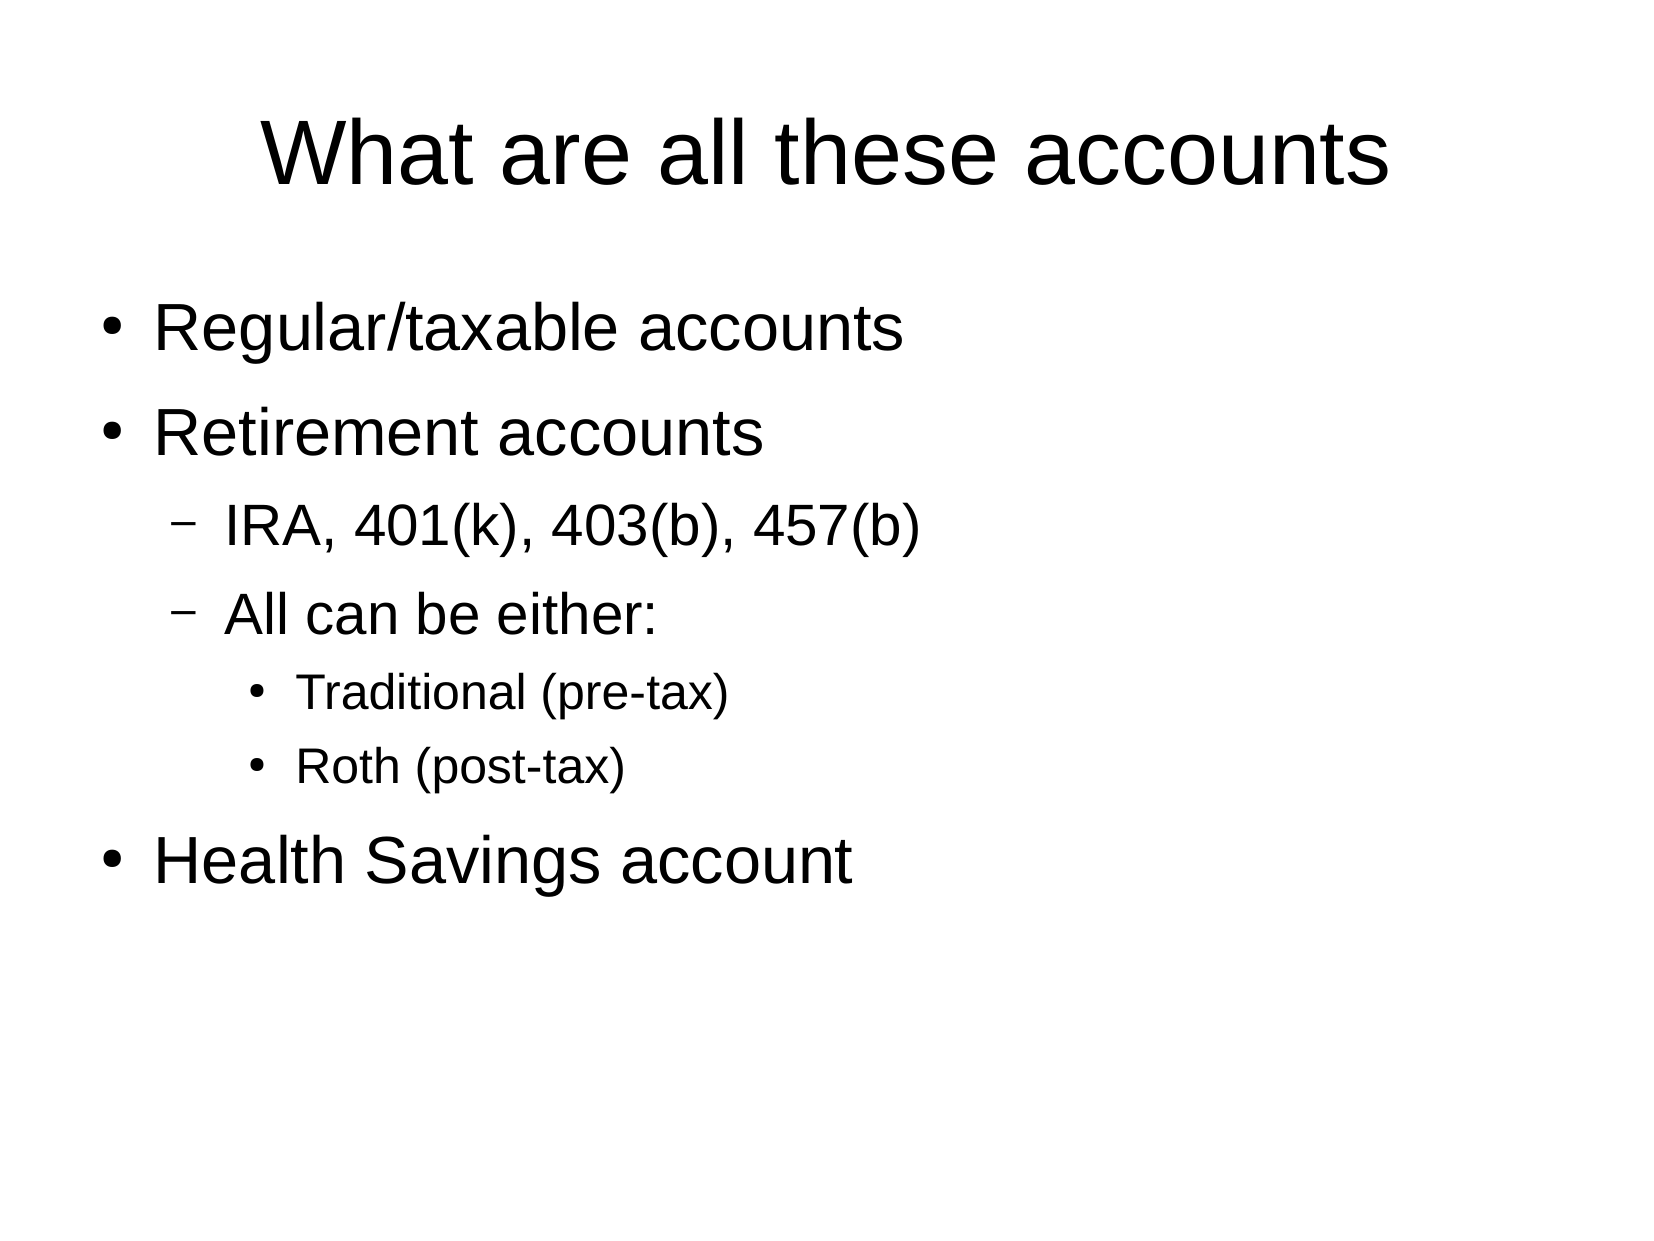

# What are all these accounts
Regular/taxable accounts
Retirement accounts
IRA, 401(k), 403(b), 457(b)
All can be either:
Traditional (pre-tax)
Roth (post-tax)
Health Savings account